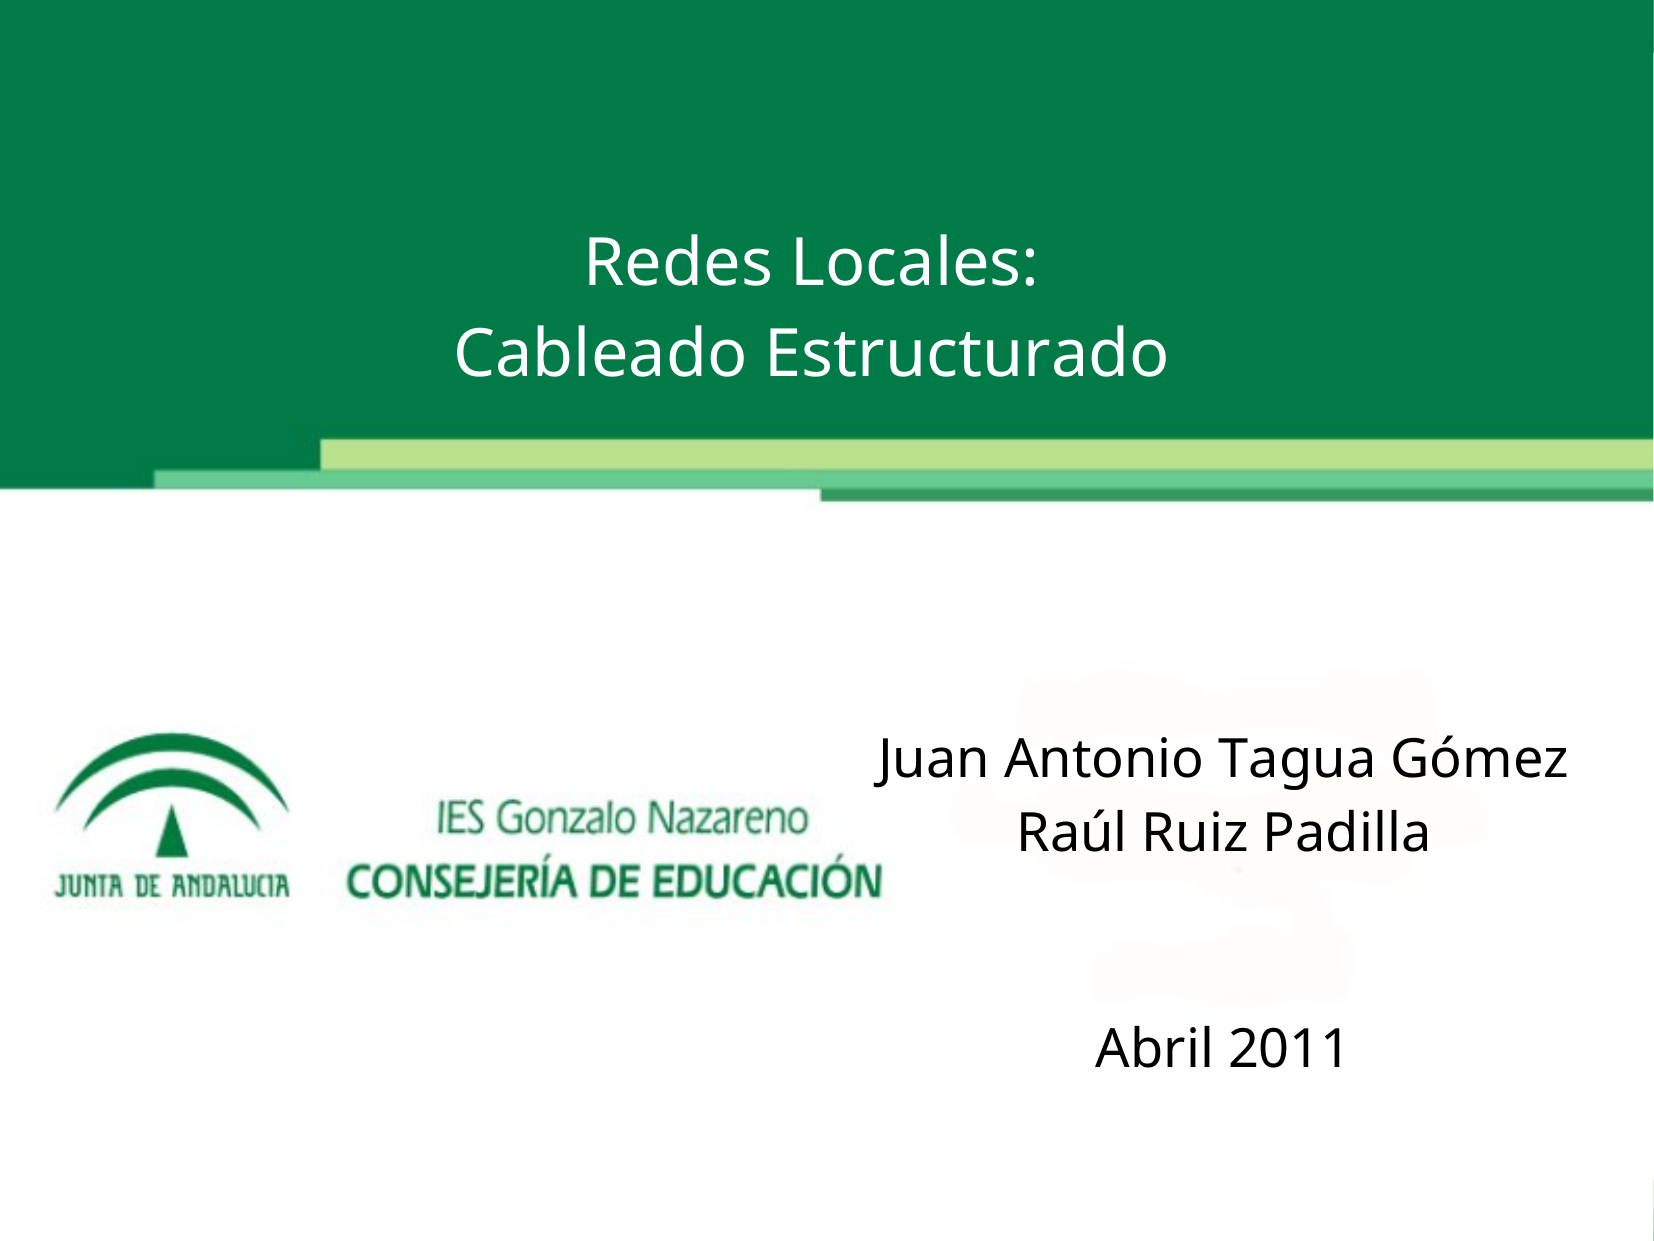

Redes Locales:
Cableado Estructurado
Juan Antonio Tagua Gómez
Raúl Ruiz Padilla
Abril 2011